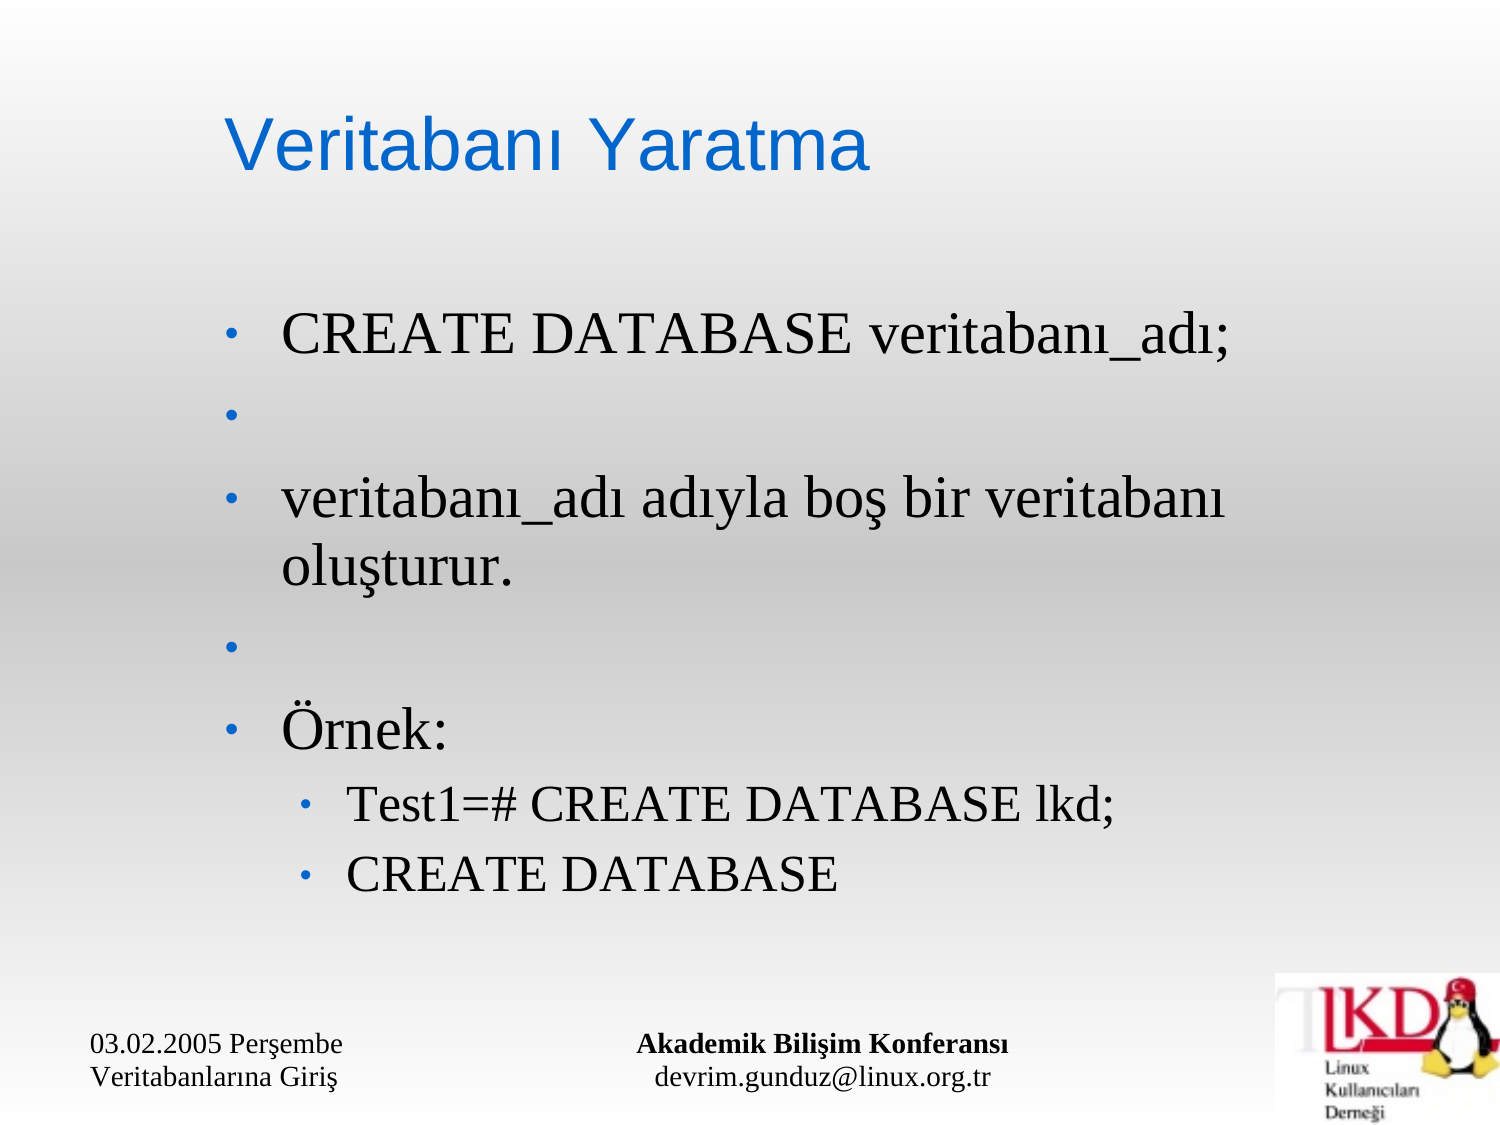

# Veritabanı Yaratma
CREATE DATABASE veritabanı_adı;
veritabanı_adı adıyla boş bir veritabanı oluşturur.
Örnek:
Test1=# CREATE DATABASE lkd;
CREATE DATABASE